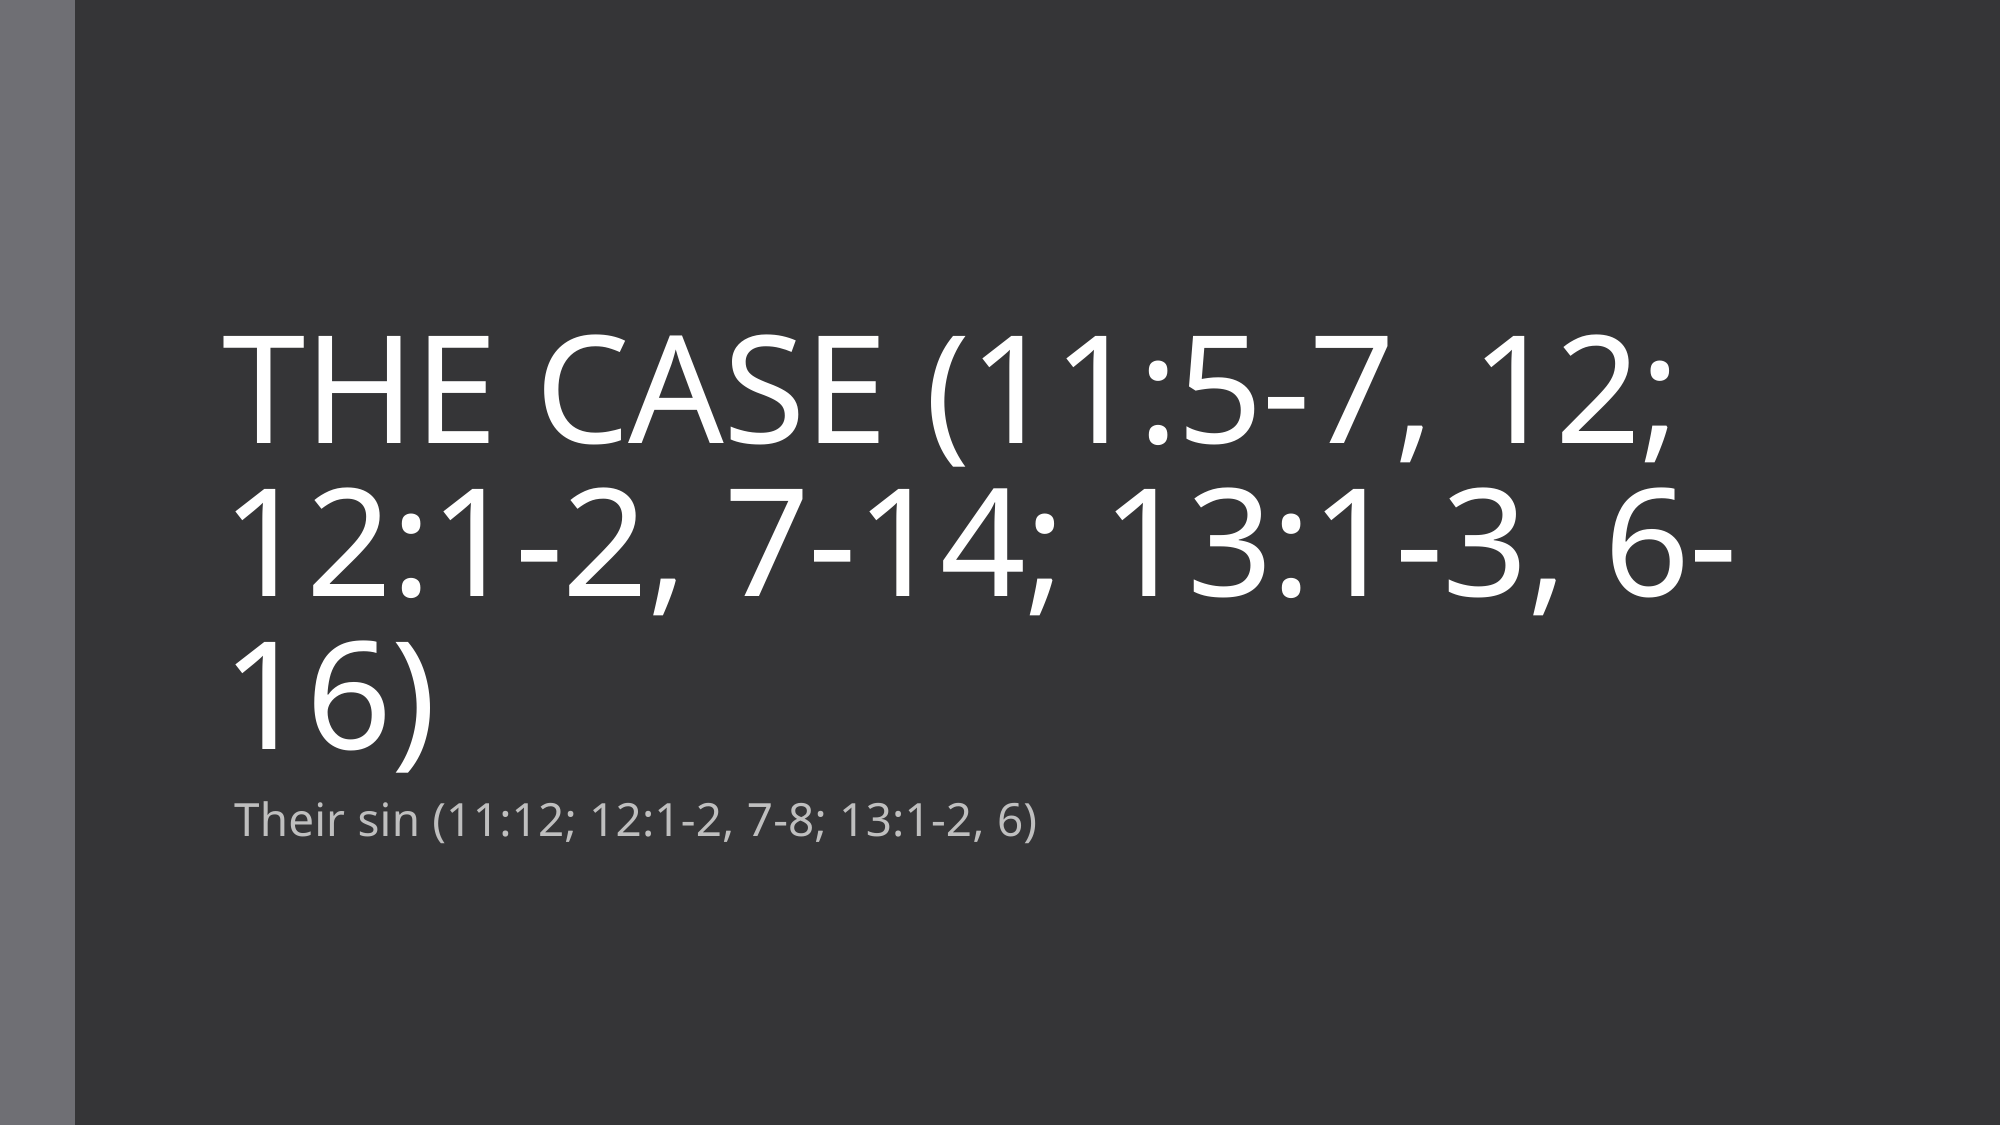

# THE CASE (11:5-7, 12; 12:1-2, 7-14; 13:1-3, 6-16)
 Their sin (11:12; 12:1-2, 7-8; 13:1-2, 6)